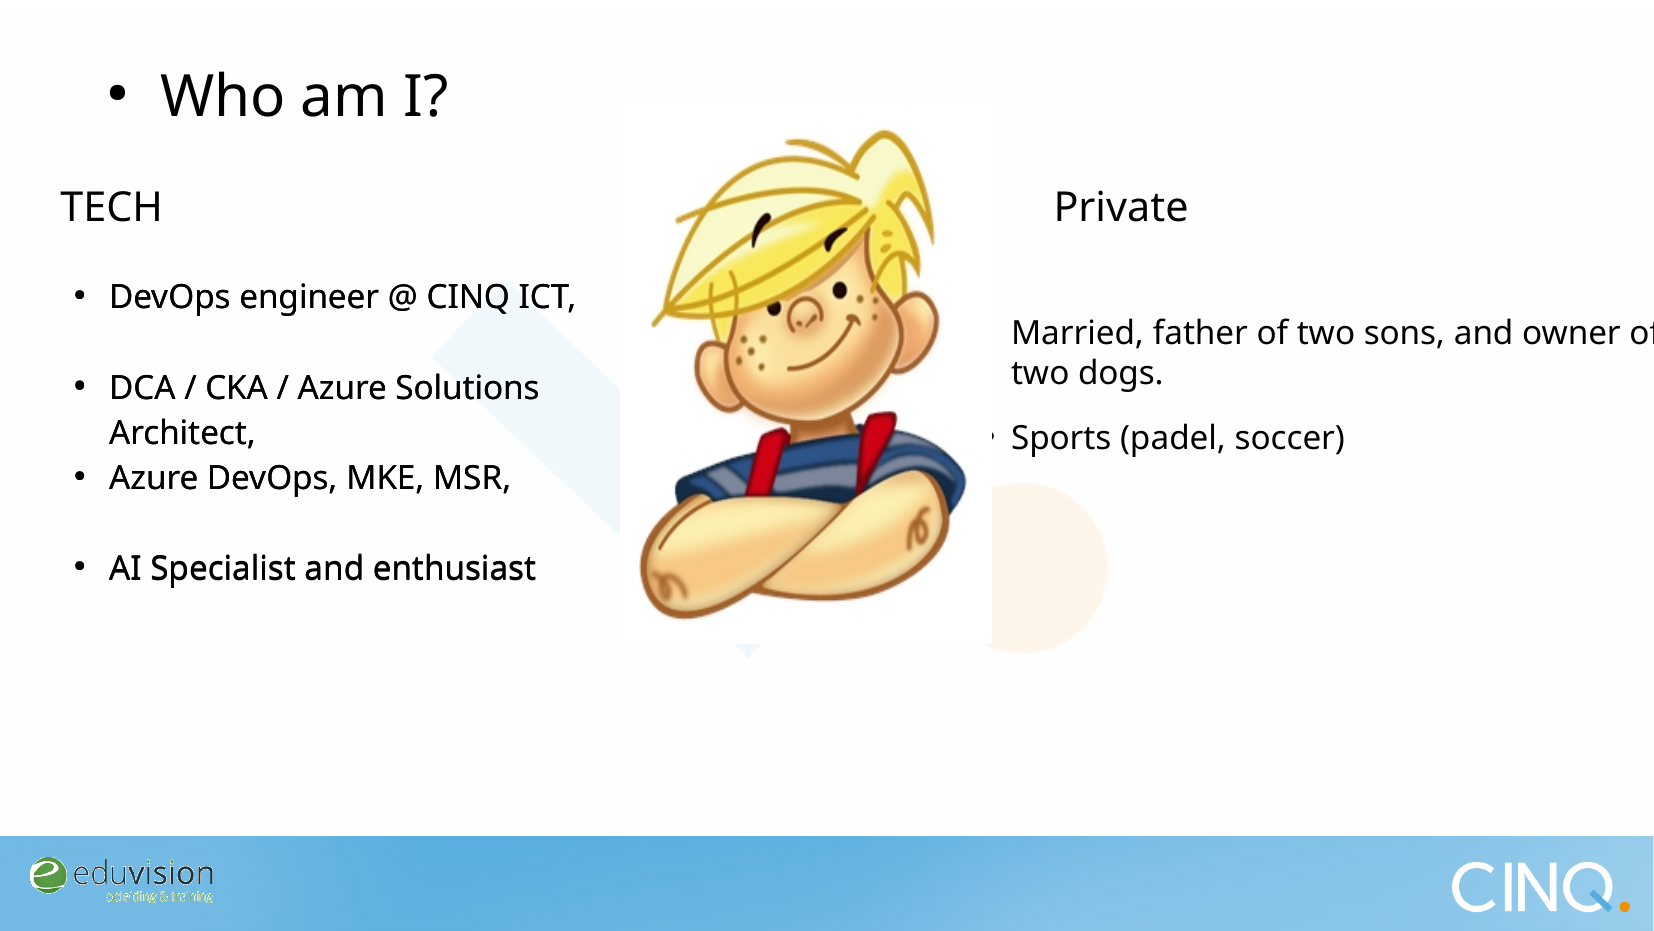

# Who am I?
 TECH
Private
Married, father of two sons, and owner of two dogs.
Sports (padel, soccer)
DevOps engineer @ CINQ ICT,
DCA / CKA / Azure Solutions Architect,
Azure DevOps, MKE, MSR,
AI Specialist and enthusiast
DevOps engineer @ CINQ ICT,
DCA / CKA / Azure Solutions Architect,
Azure DevOps, MKE, MSR,
AI Specialist and enthusiast